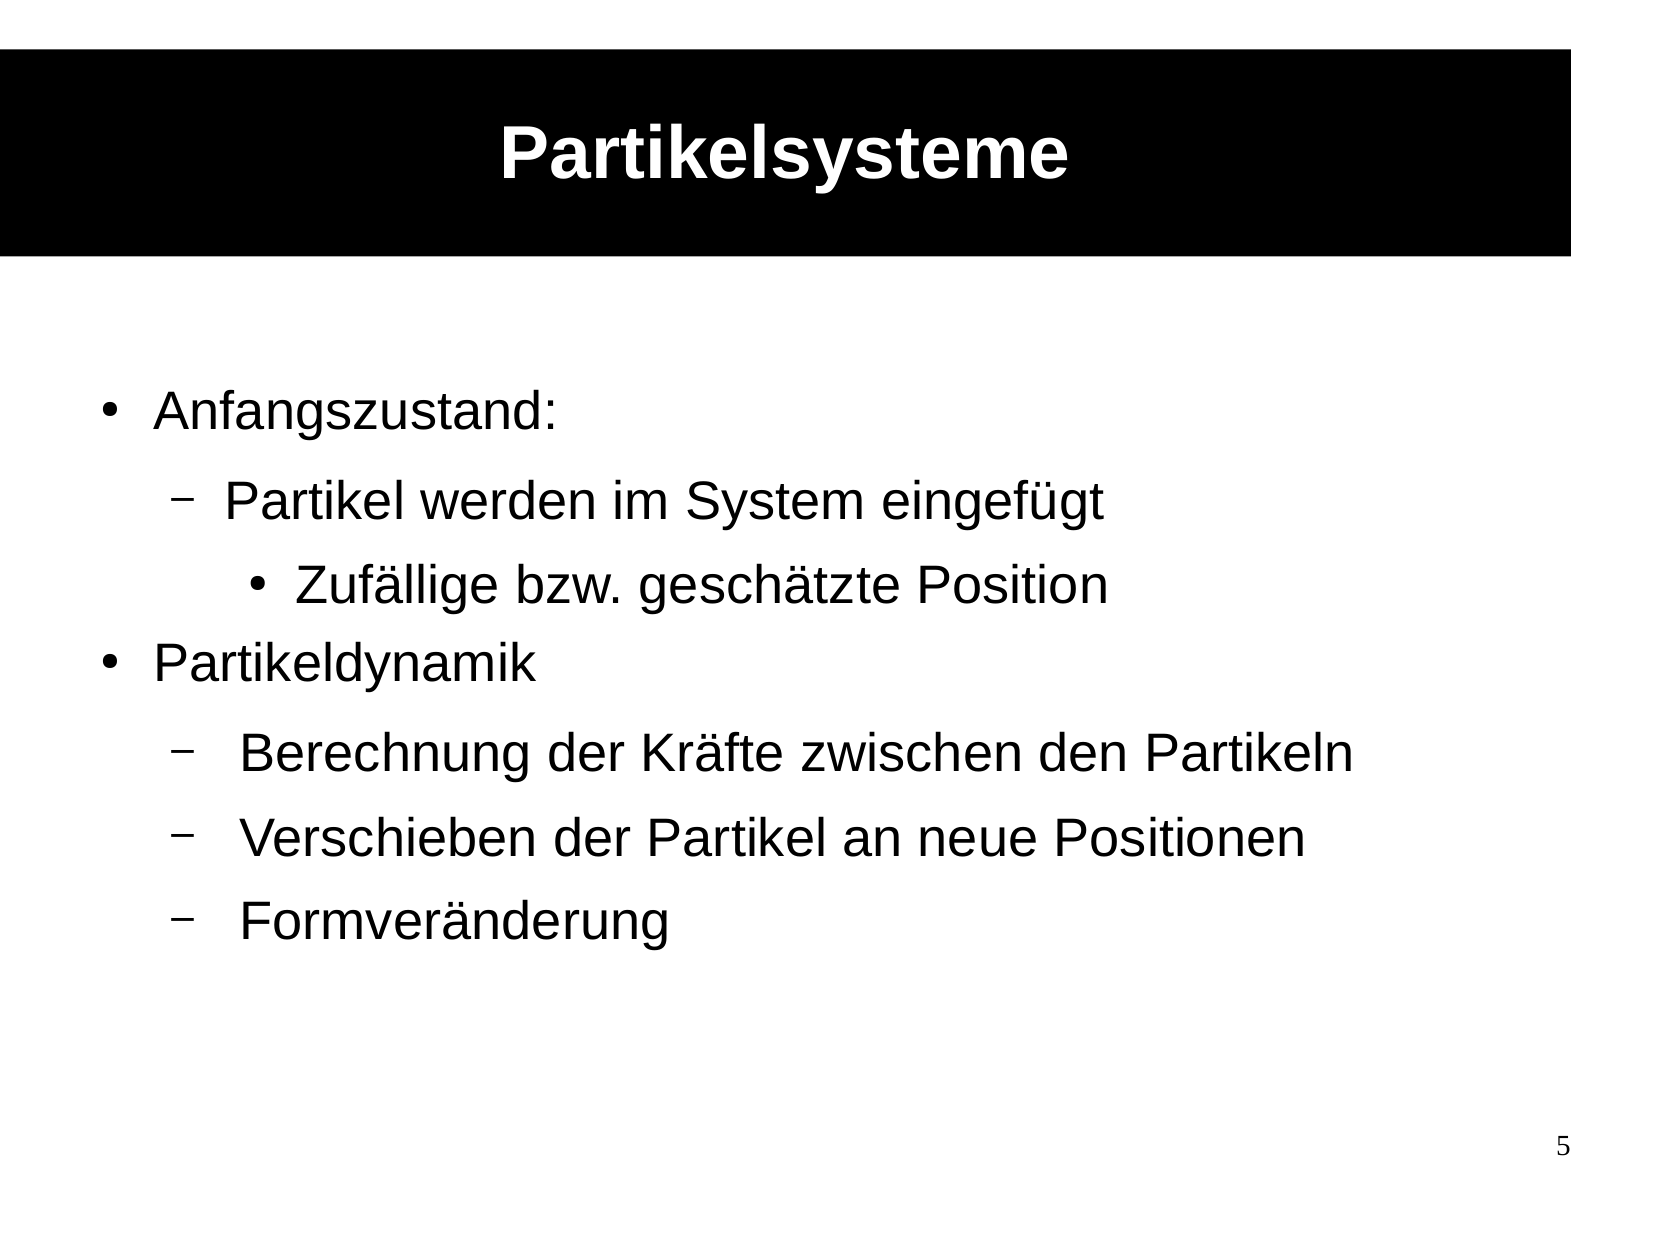

# Partikelsysteme
Anfangszustand:
Partikel werden im System eingefügt
Zufällige bzw. geschätzte Position
Partikeldynamik
 Berechnung der Kräfte zwischen den Partikeln
 Verschieben der Partikel an neue Positionen
 Formveränderung
5